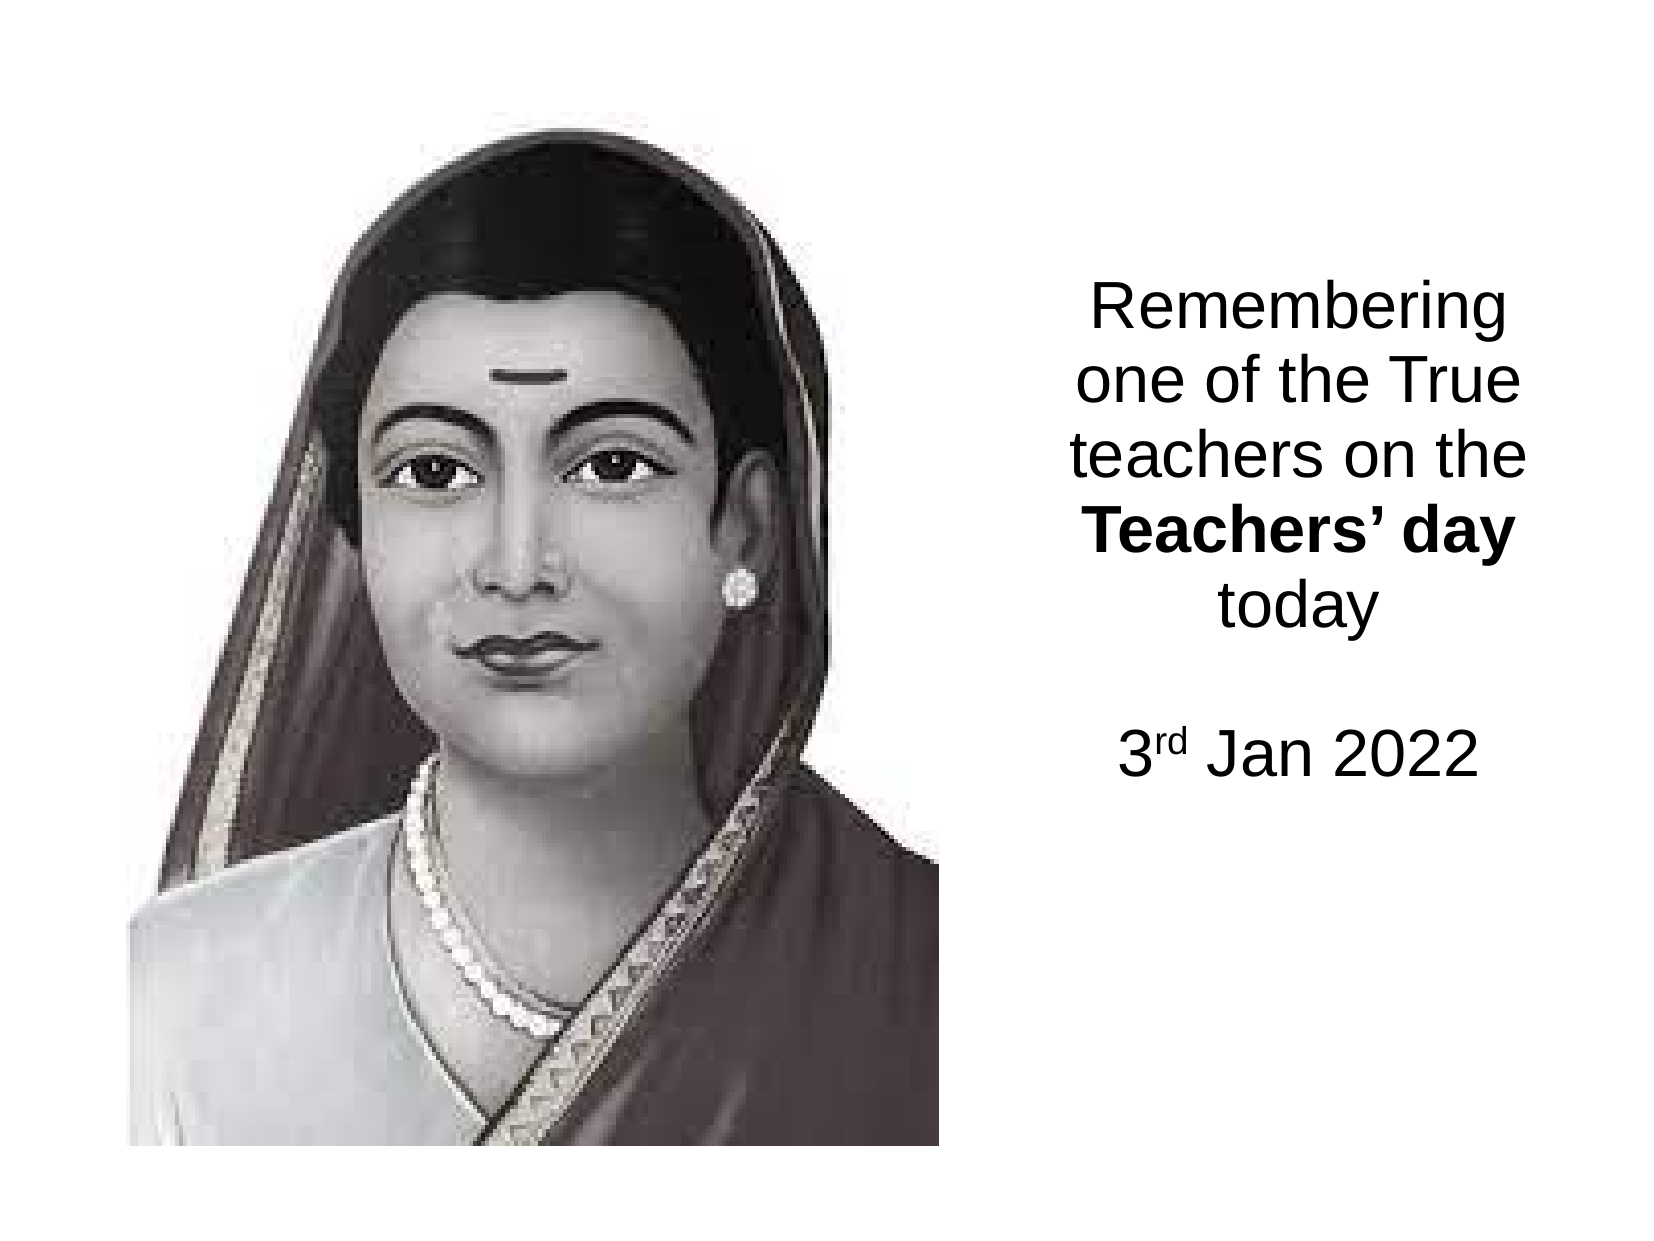

# Remembering one of the True teachers on the Teachers’ day today
3rd Jan 2022